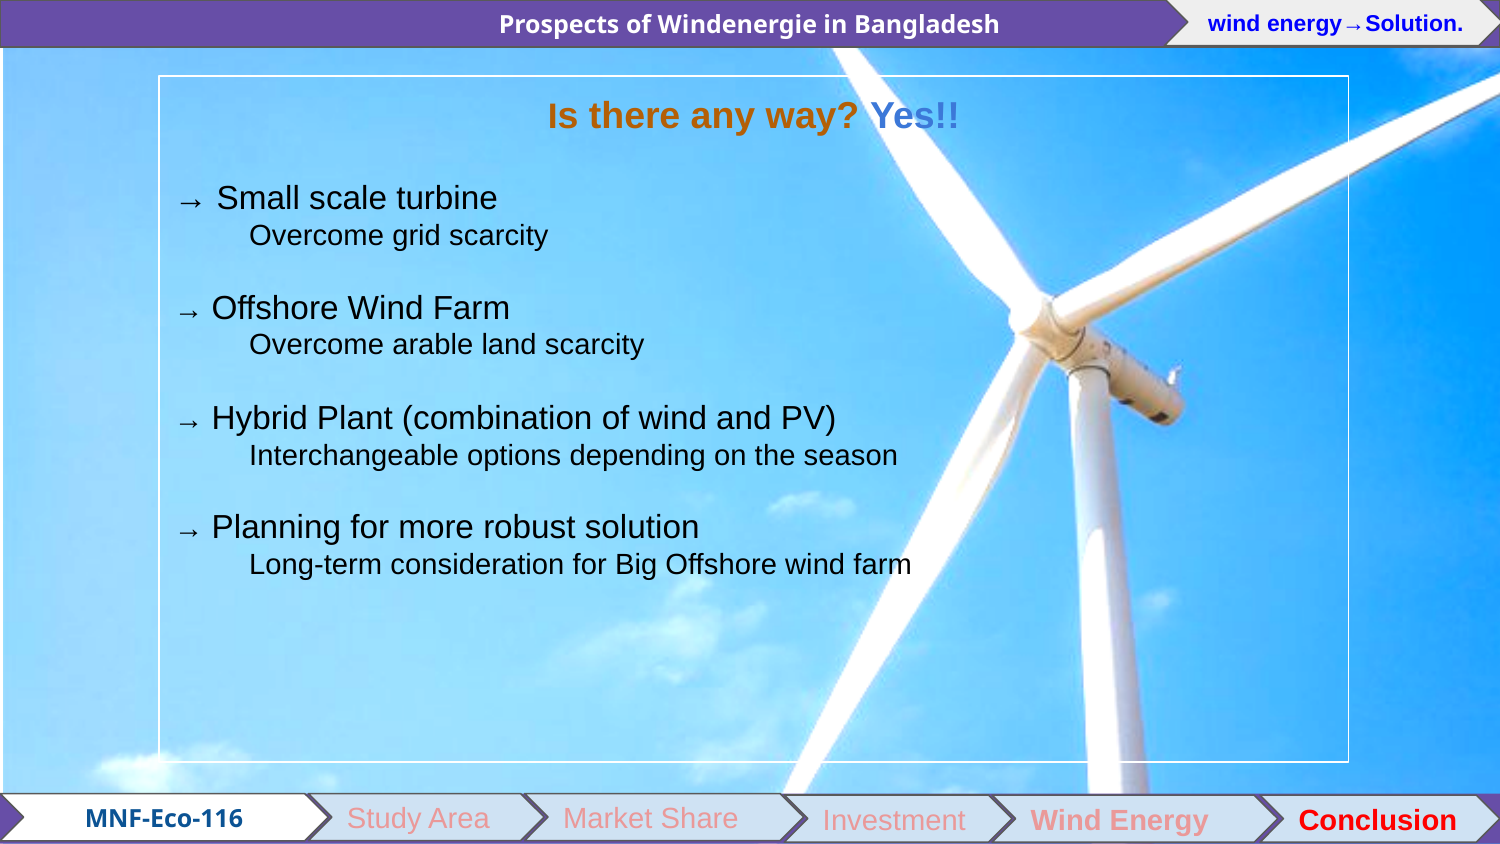

Prospects of Windenergie in Bangladesh
wind energy→Solution.
Is there any way? Yes!!
→ Small scale turbine
Overcome grid scarcity
→ Offshore Wind Farm
Overcome arable land scarcity
→ Hybrid Plant (combination of wind and PV)
	Interchangeable options depending on the season
→ Planning for more robust solution
	Long-term consideration for Big Offshore wind farm
Study Area
Market Share
MNF-Eco-116
Investment
Wind Energy
Conclusion